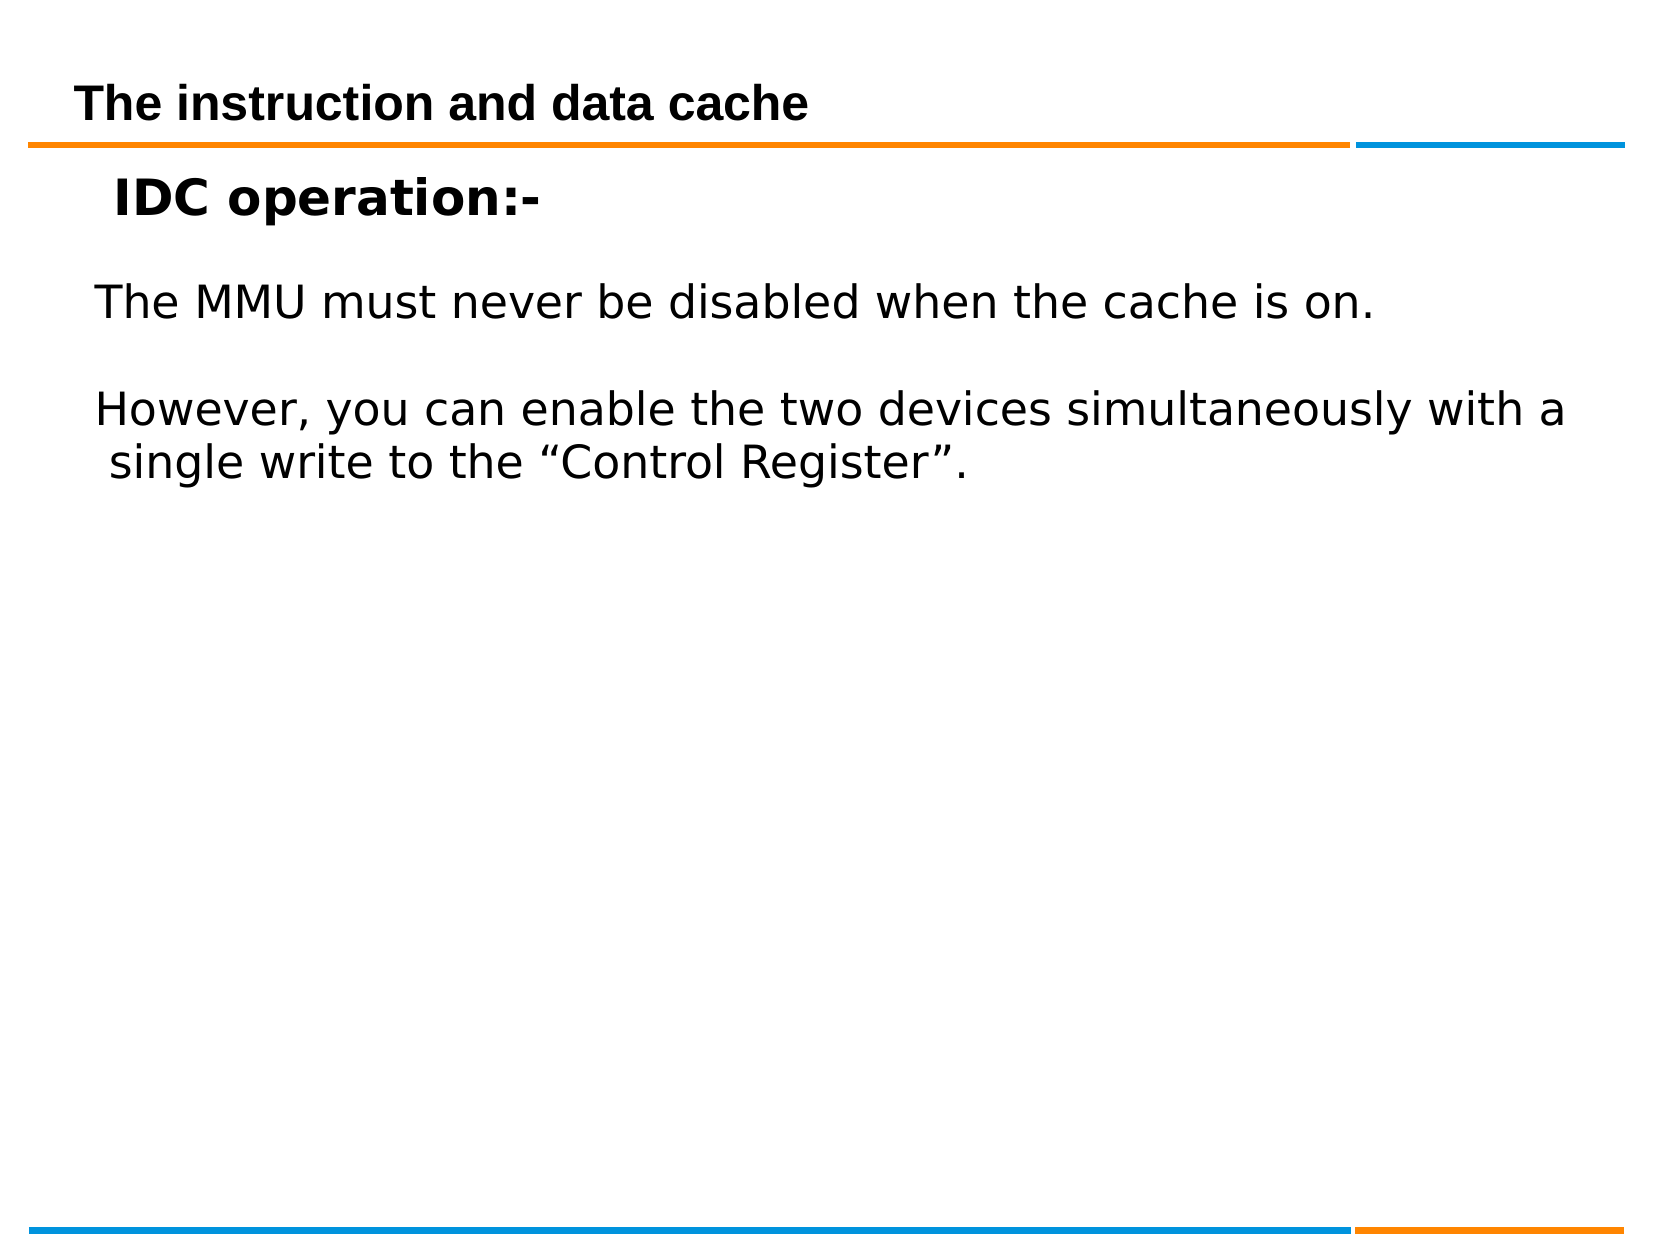

The instruction and data cache
 IDC operation:-
The MMU must never be disabled when the cache is on.
However, you can enable the two devices simultaneously with a
 single write to the “Control Register”.
24